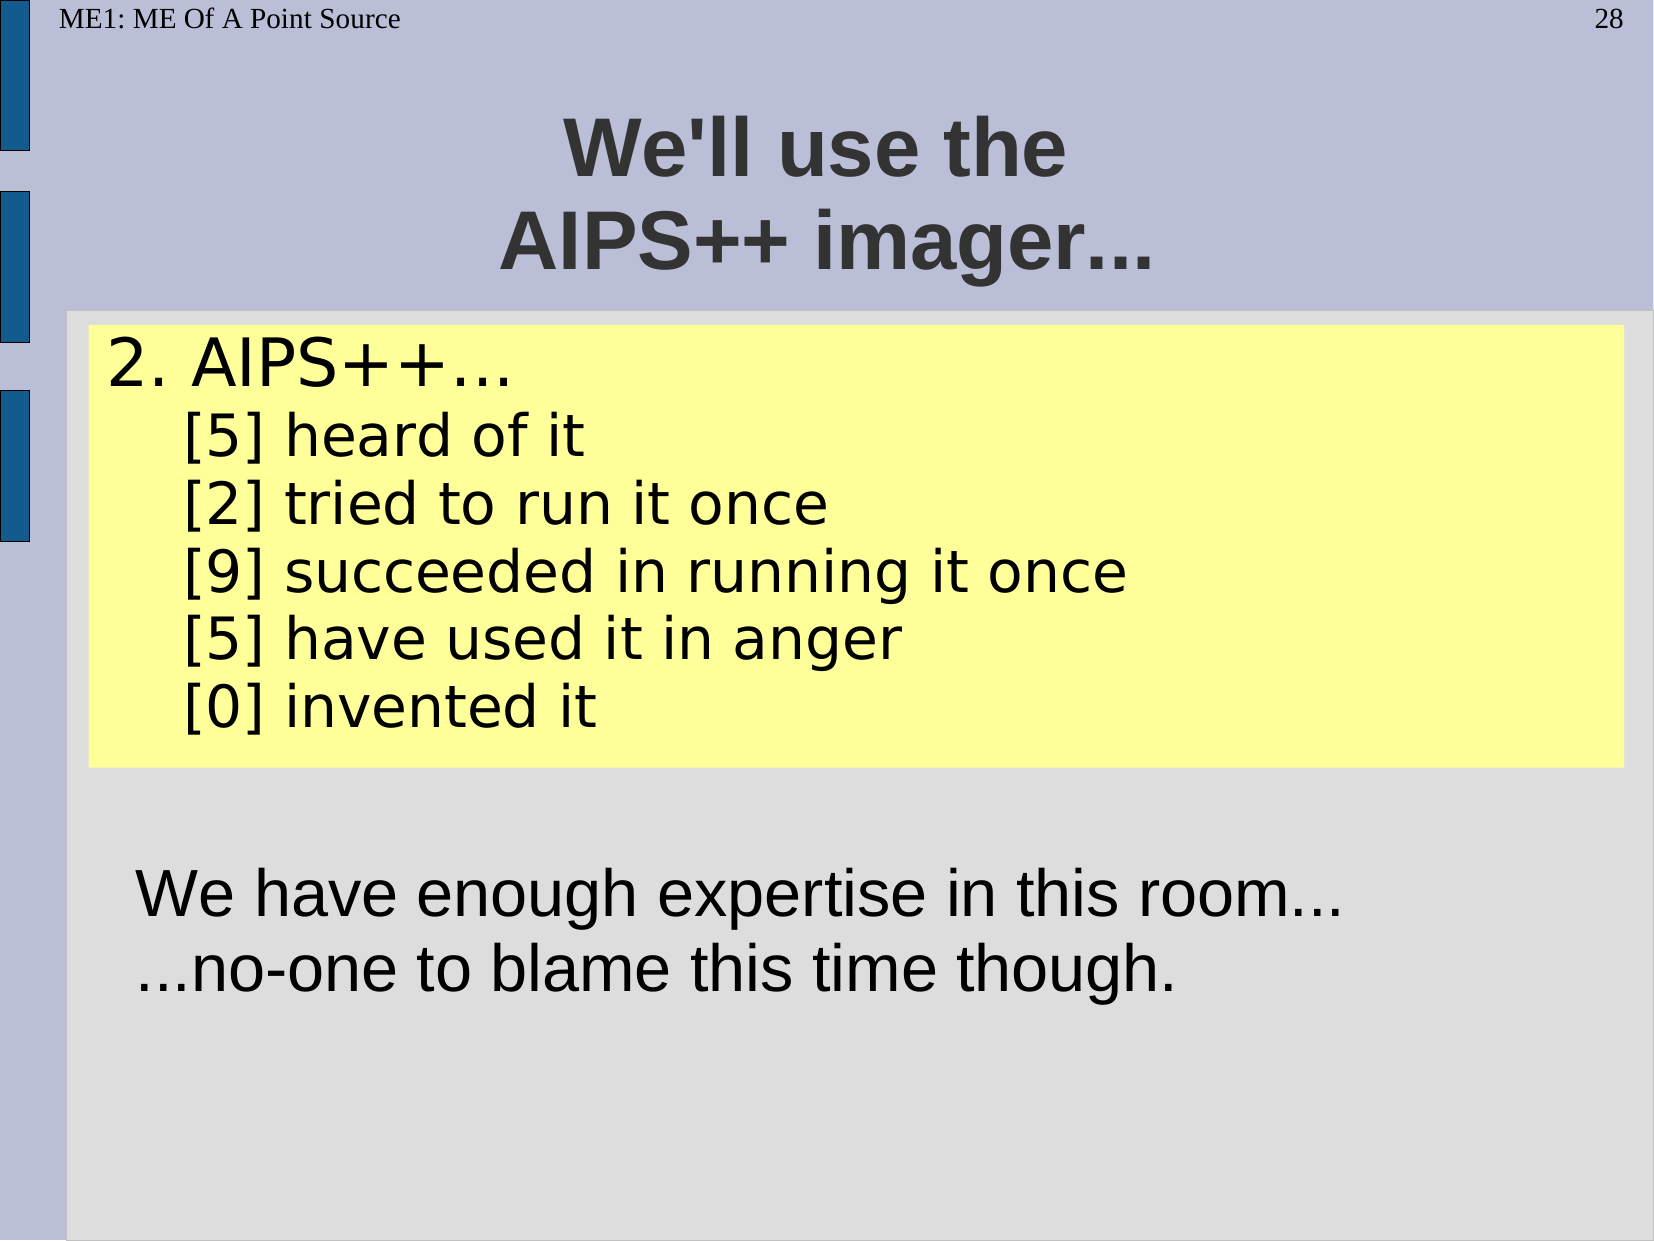

ME1: ME Of A Point Source
28
# We'll use the AIPS++ imager...
2. AIPS++...
[5] heard of it
[2] tried to run it once
[9] succeeded in running it once
[5] have used it in anger
[0] invented it
We have enough expertise in this room...
...no-one to blame this time though.